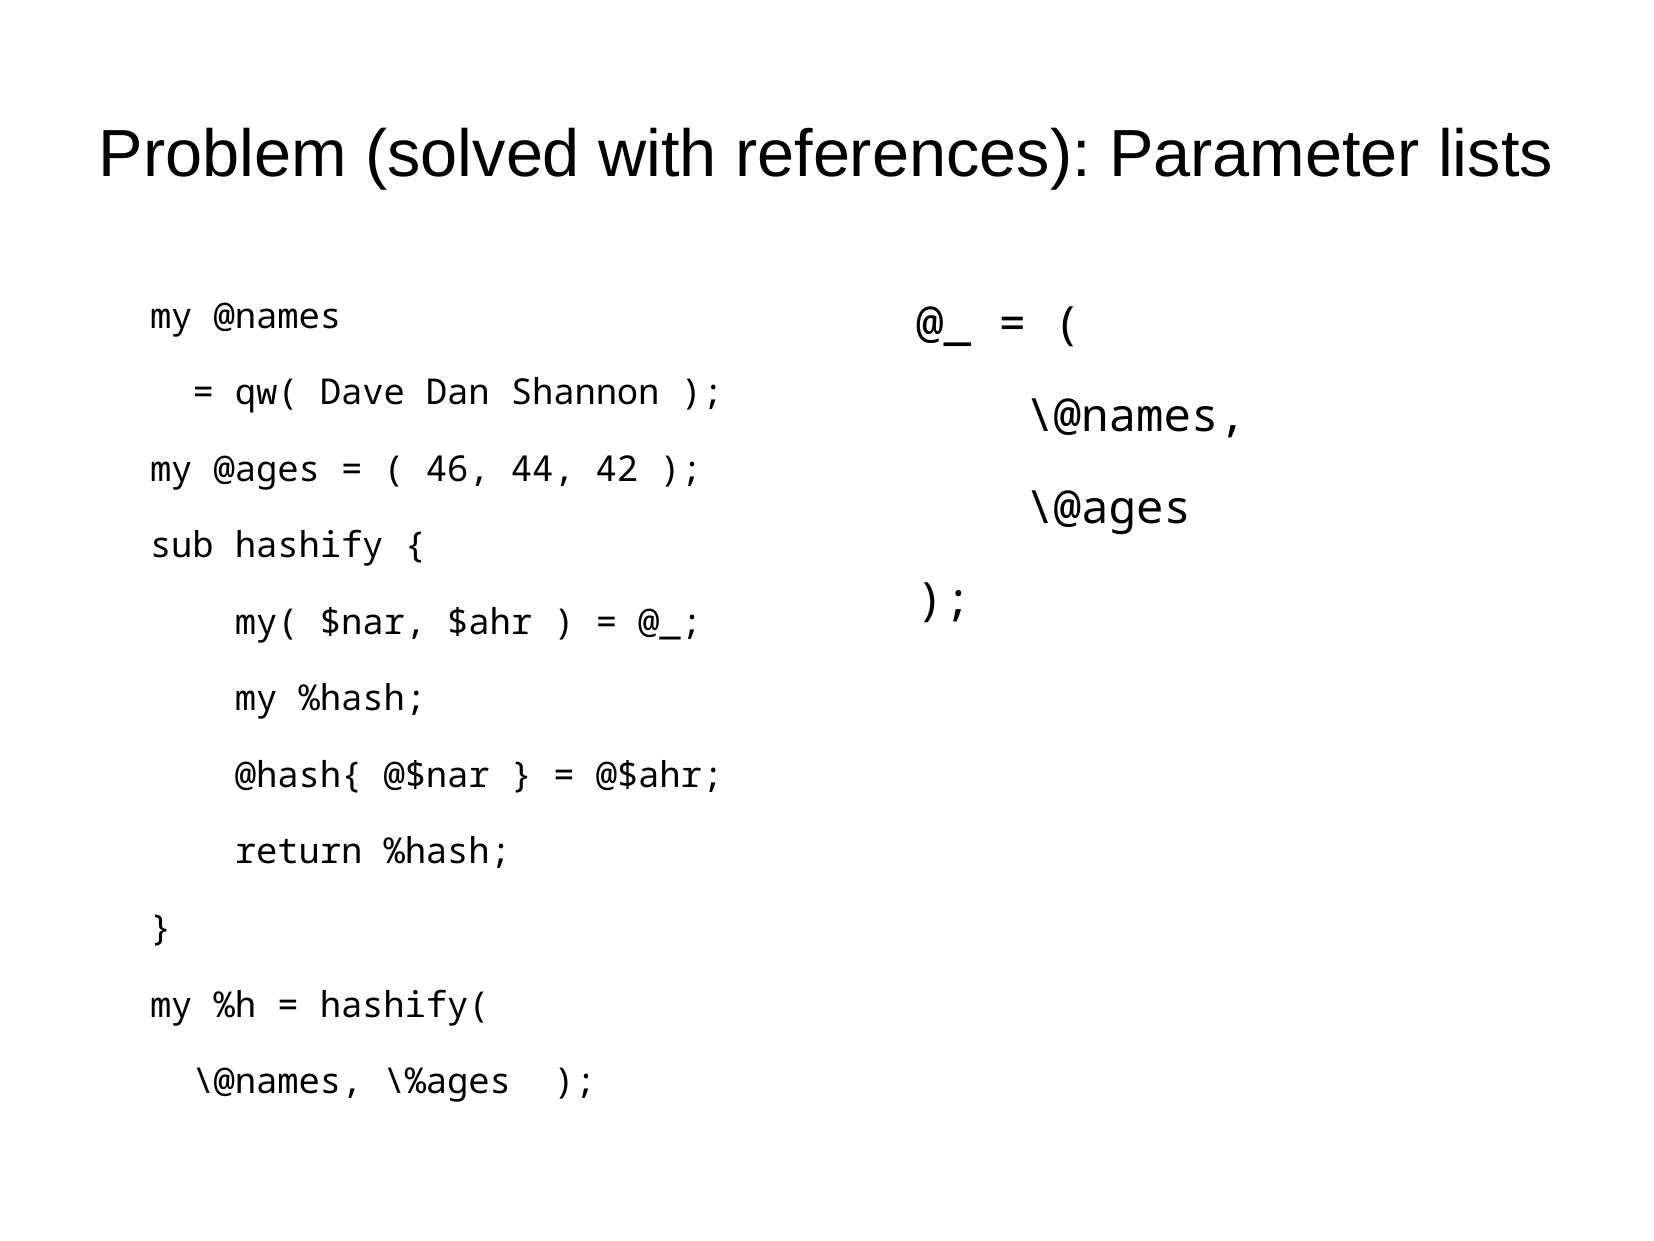

# Problem (solved with references): Parameter lists
my @names
 = qw( Dave Dan Shannon );
my @ages = ( 46, 44, 42 );
sub hashify {
 my( $nar, $ahr ) = @_;
 my %hash;
 @hash{ @$nar } = @$ahr;
 return %hash;
}
my %h = hashify(
 \@names, \%ages );
@_ = (
 \@names,
 \@ages
);